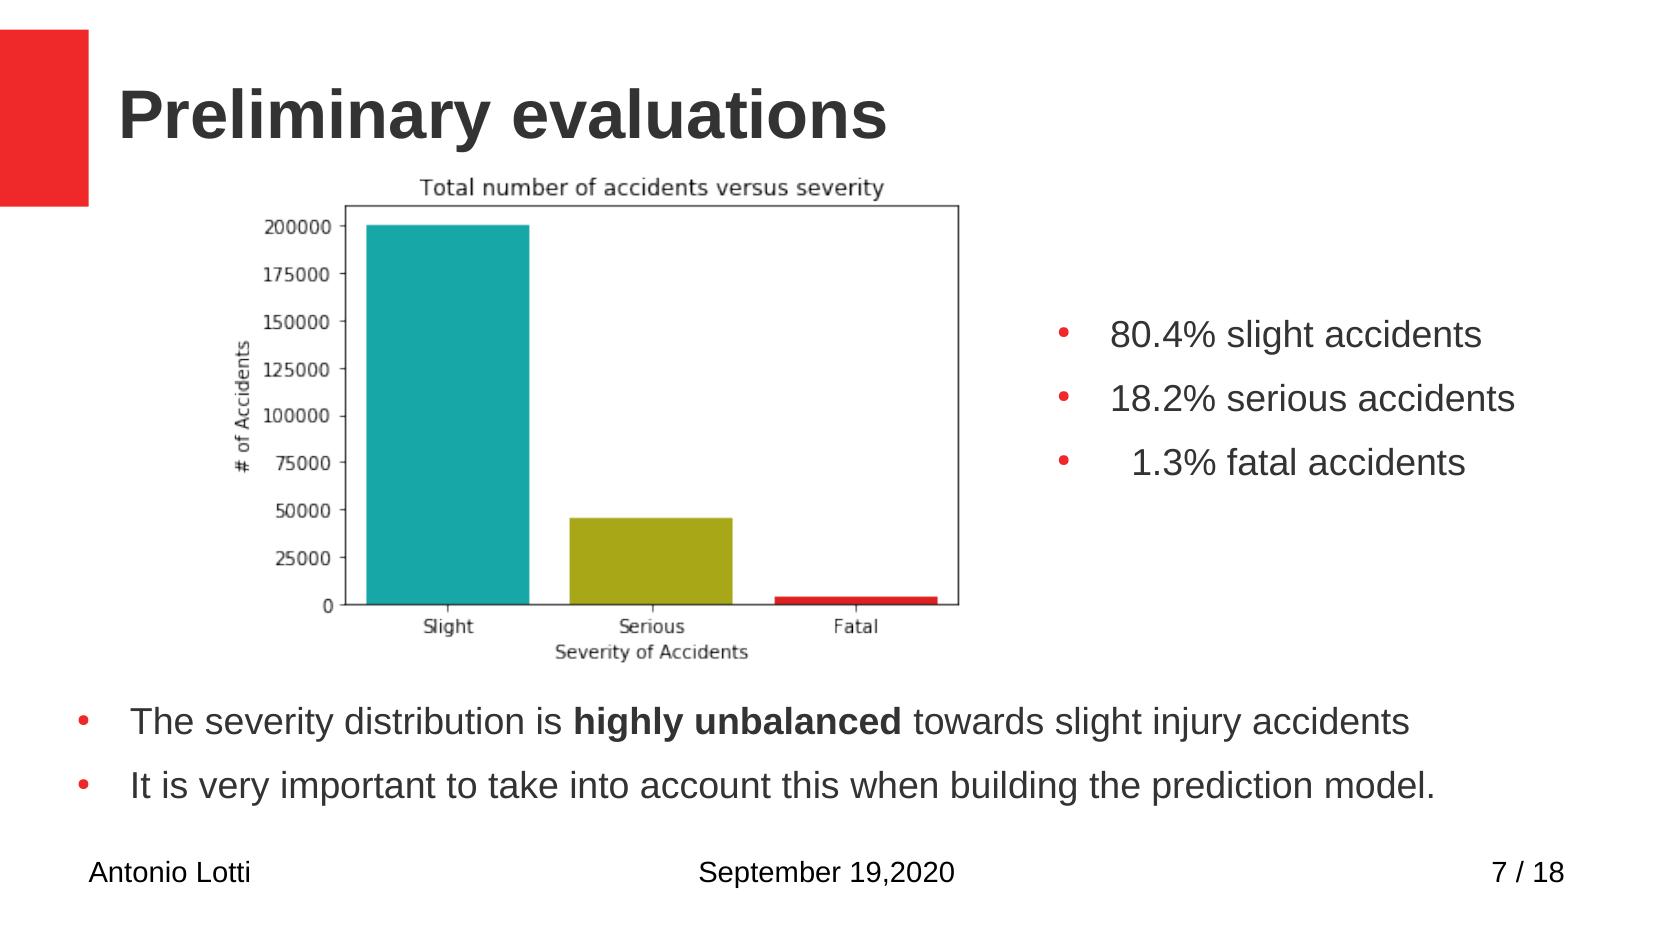

# Preliminary evaluations
80.4% slight accidents
18.2% serious accidents
 1.3% fatal accidents
The severity distribution is highly unbalanced towards slight injury accidents
It is very important to take into account this when building the prediction model.
7